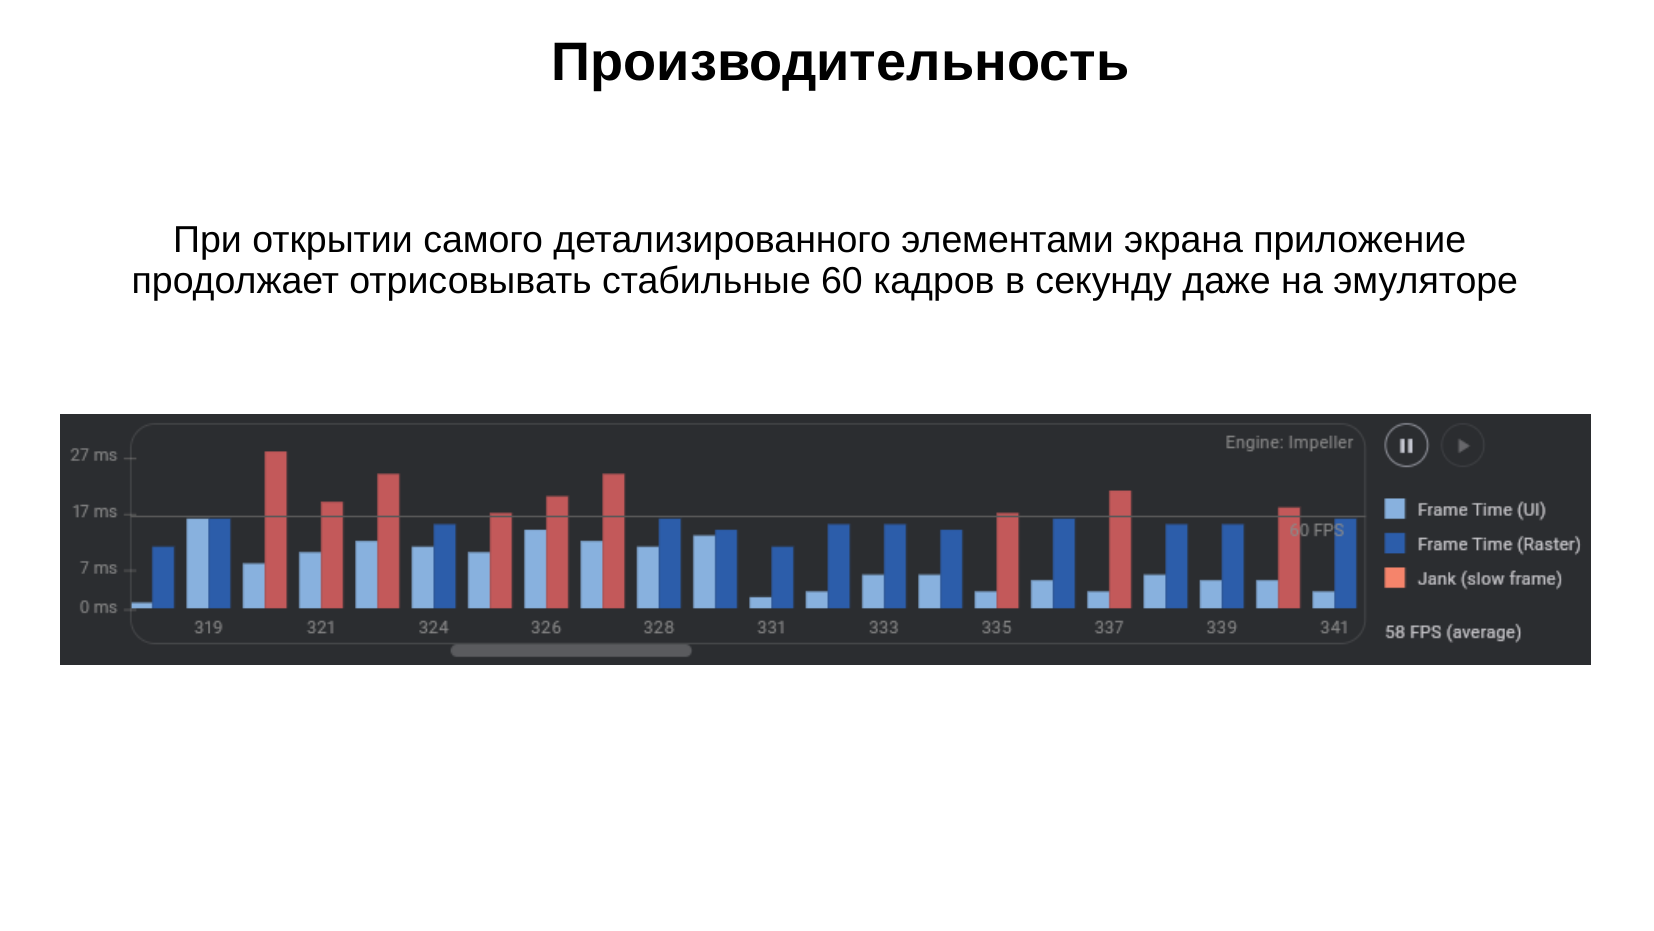

Производительность
При открытии самого детализированного элементами экрана приложение
продолжает отрисовывать стабильные 60 кадров в секунду даже на эмуляторе